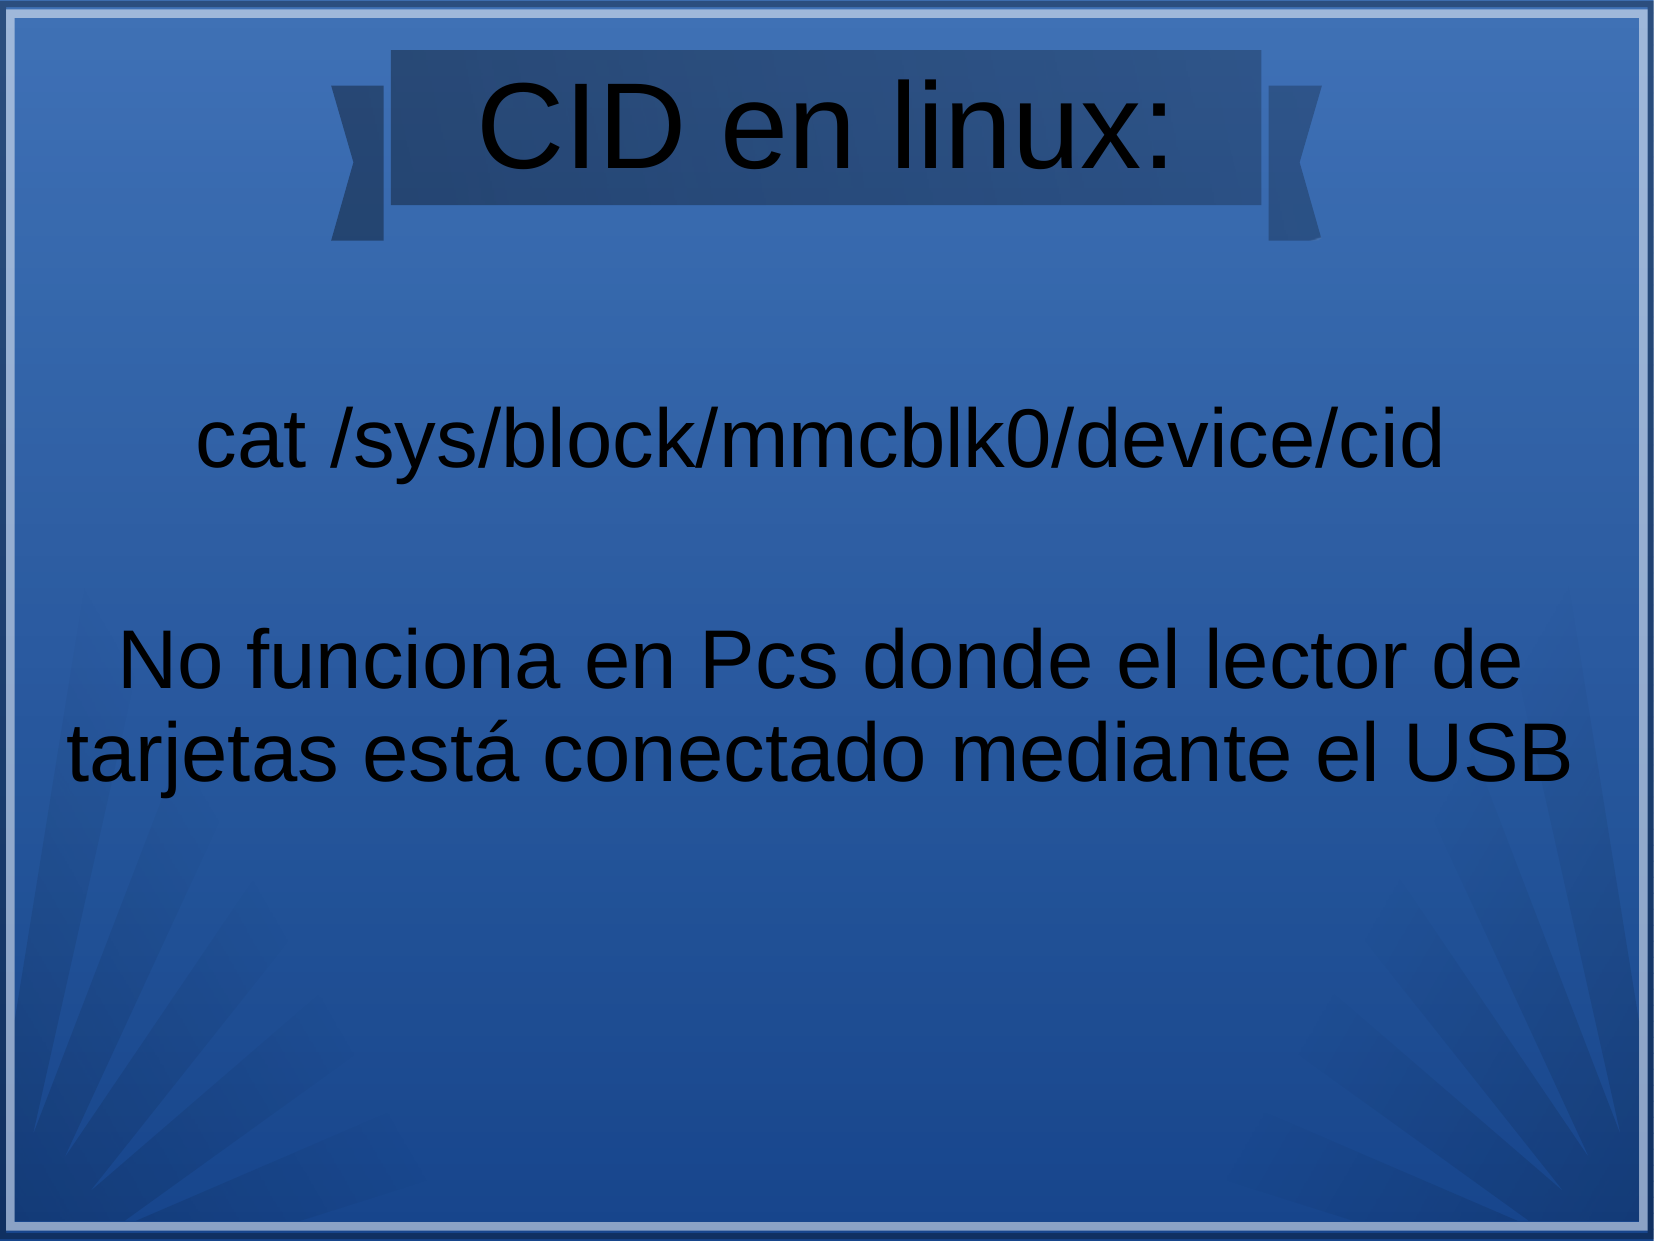

# CID en linux:
cat /sys/block/mmcblk0/device/cid
No funciona en Pcs donde el lector de tarjetas está conectado mediante el USB